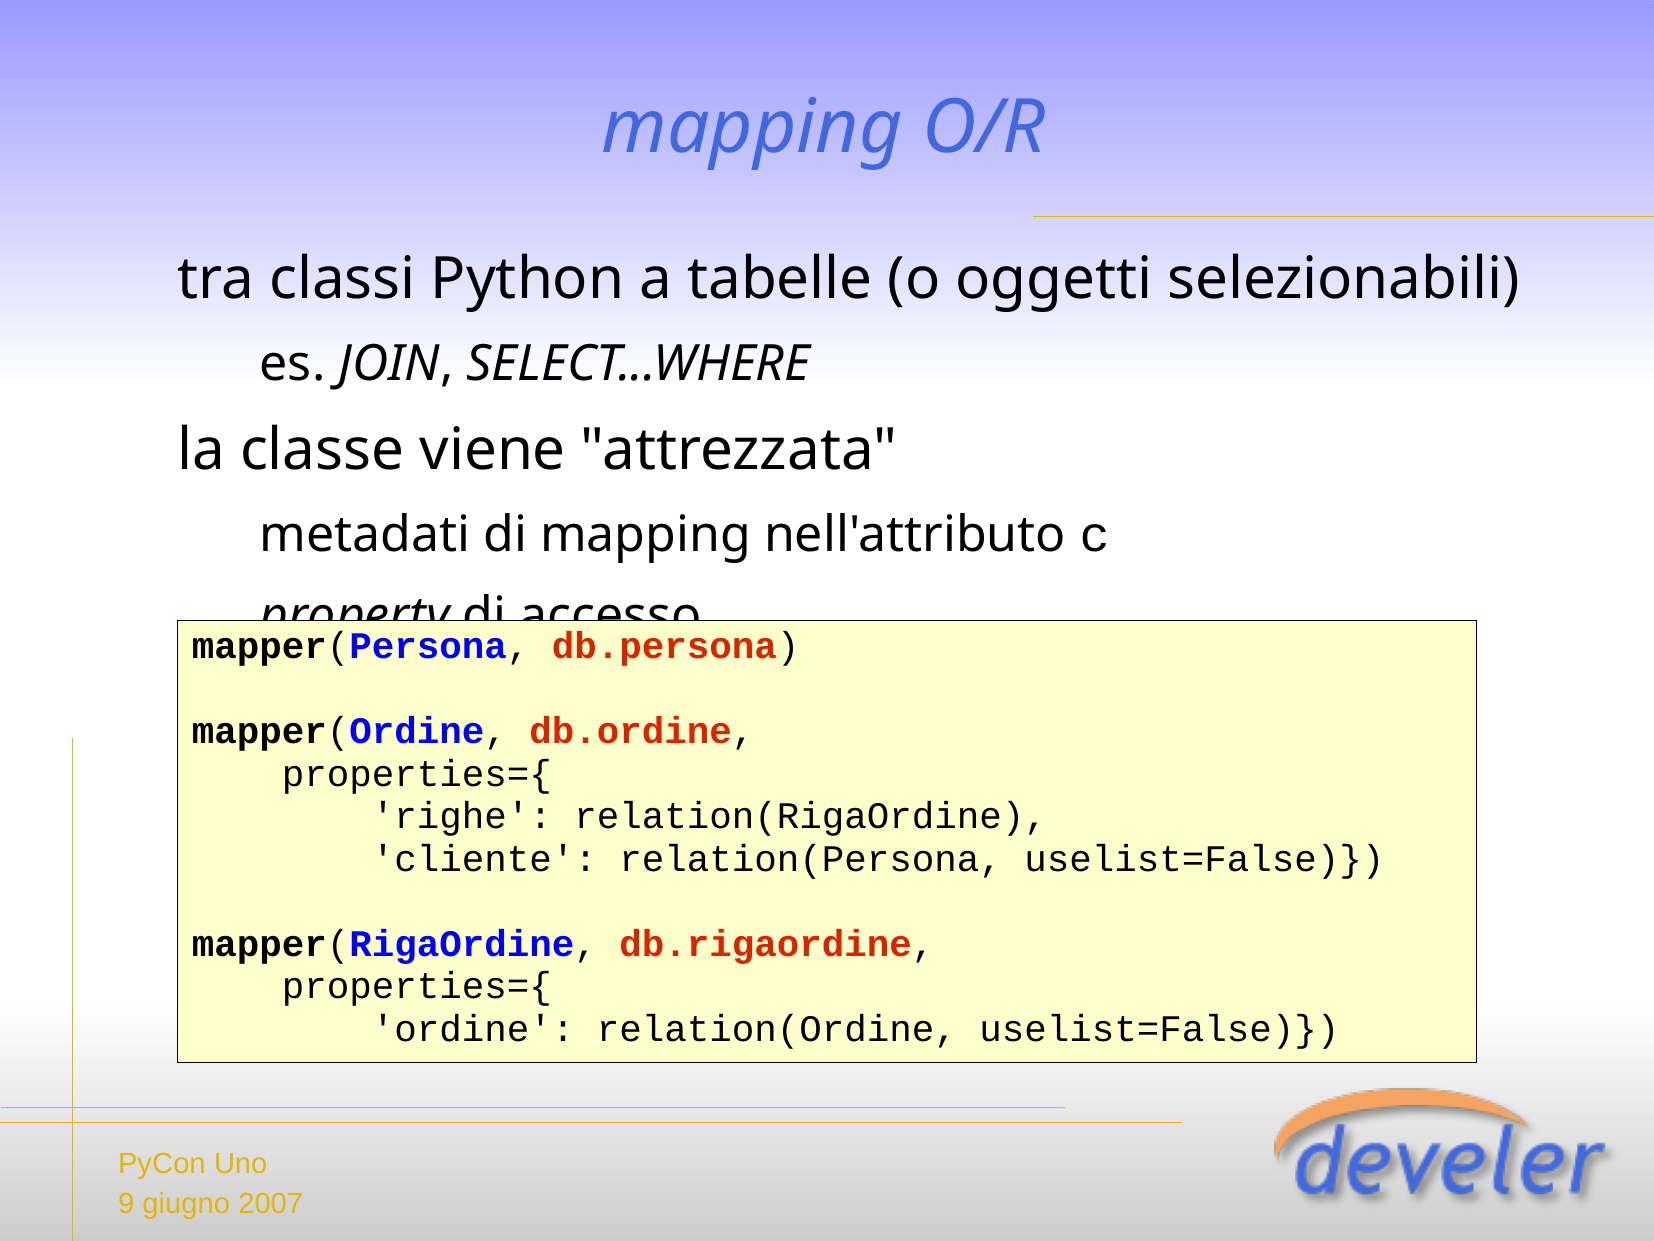

# mapping O/R
tra classi Python a tabelle (o oggetti selezionabili)
es. JOIN, SELECT...WHERE
la classe viene "attrezzata"
metadati di mapping nell'attributo c
property di accesso
mapper(Persona, db.persona)
mapper(Ordine, db.ordine,
 properties={
 'righe': relation(RigaOrdine),
 'cliente': relation(Persona, uselist=False)})
mapper(RigaOrdine, db.rigaordine,
 properties={
 'ordine': relation(Ordine, uselist=False)})
PyCon Uno
9 giugno 2007